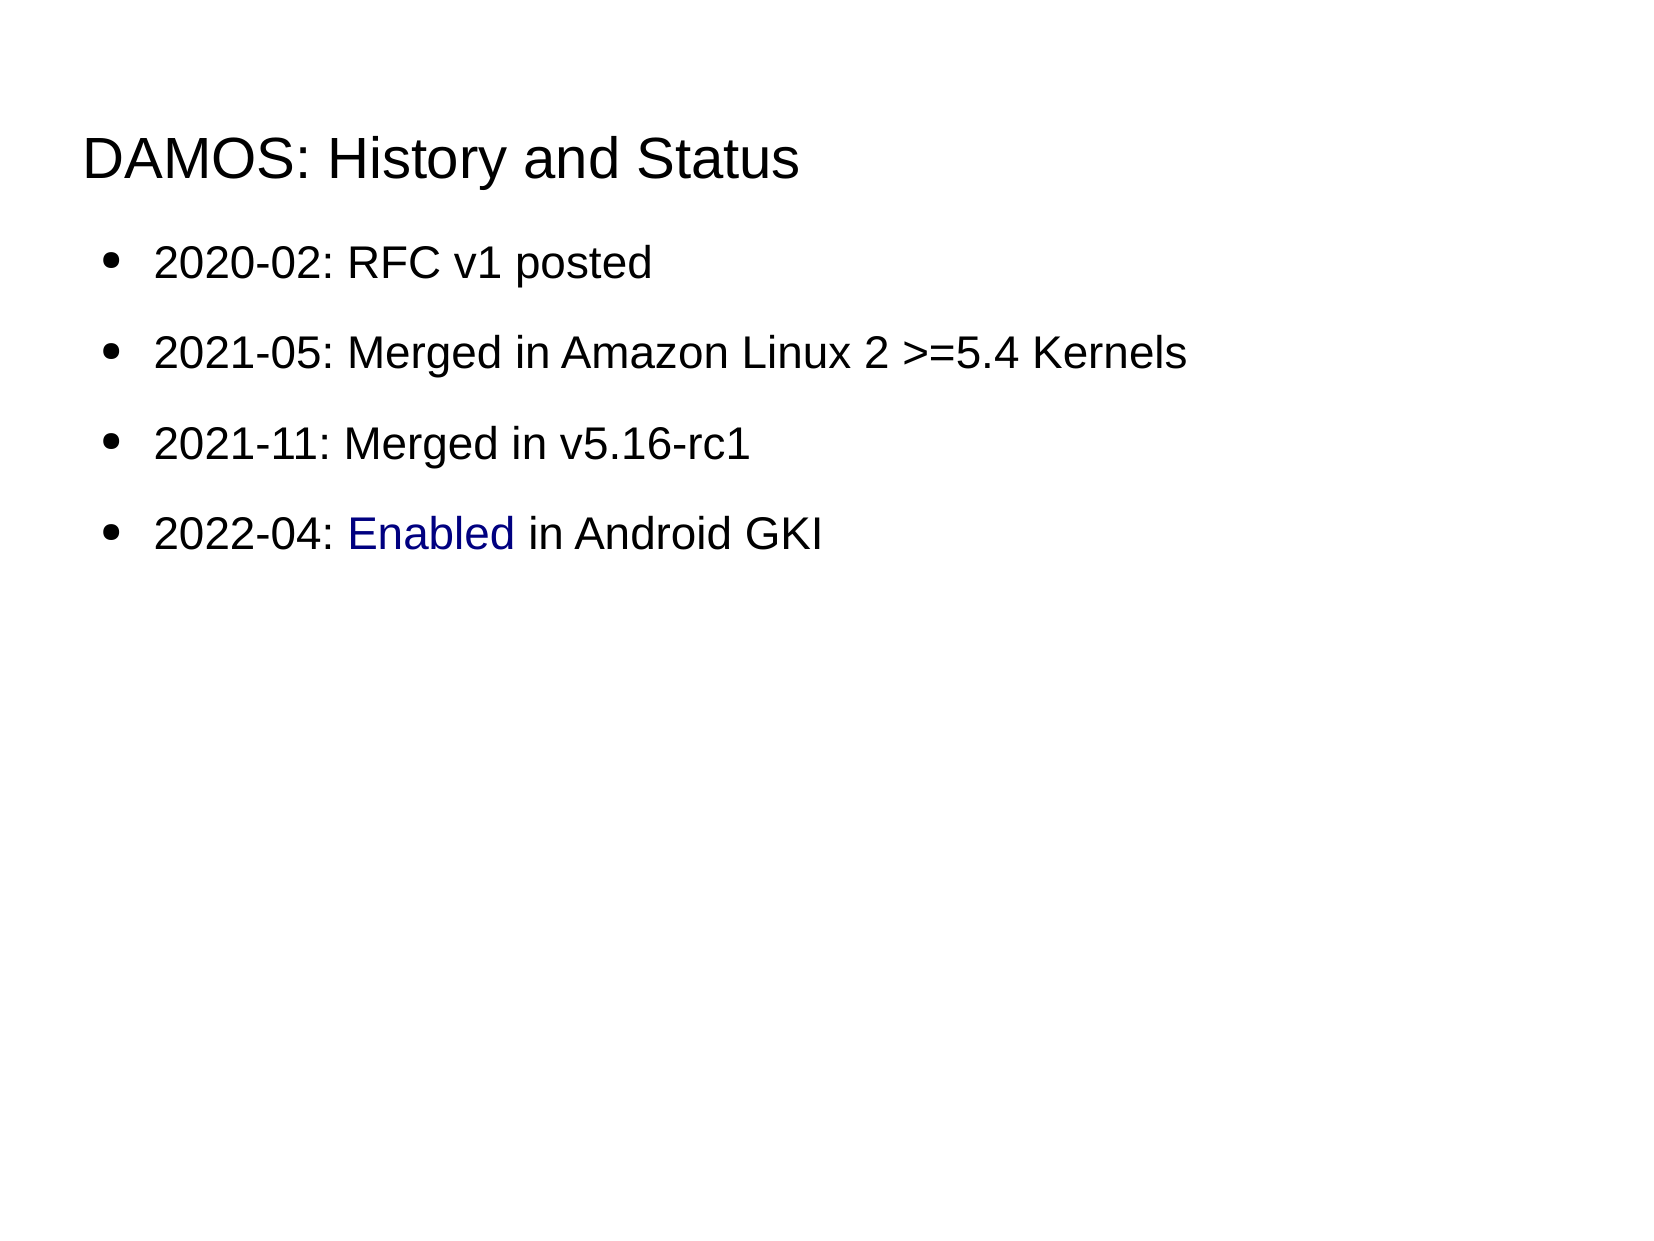

# DAMOS: History and Status
2020-02: RFC v1 posted
2021-05: Merged in Amazon Linux 2 >=5.4 Kernels
2021-11: Merged in v5.16-rc1
2022-04: Enabled in Android GKI